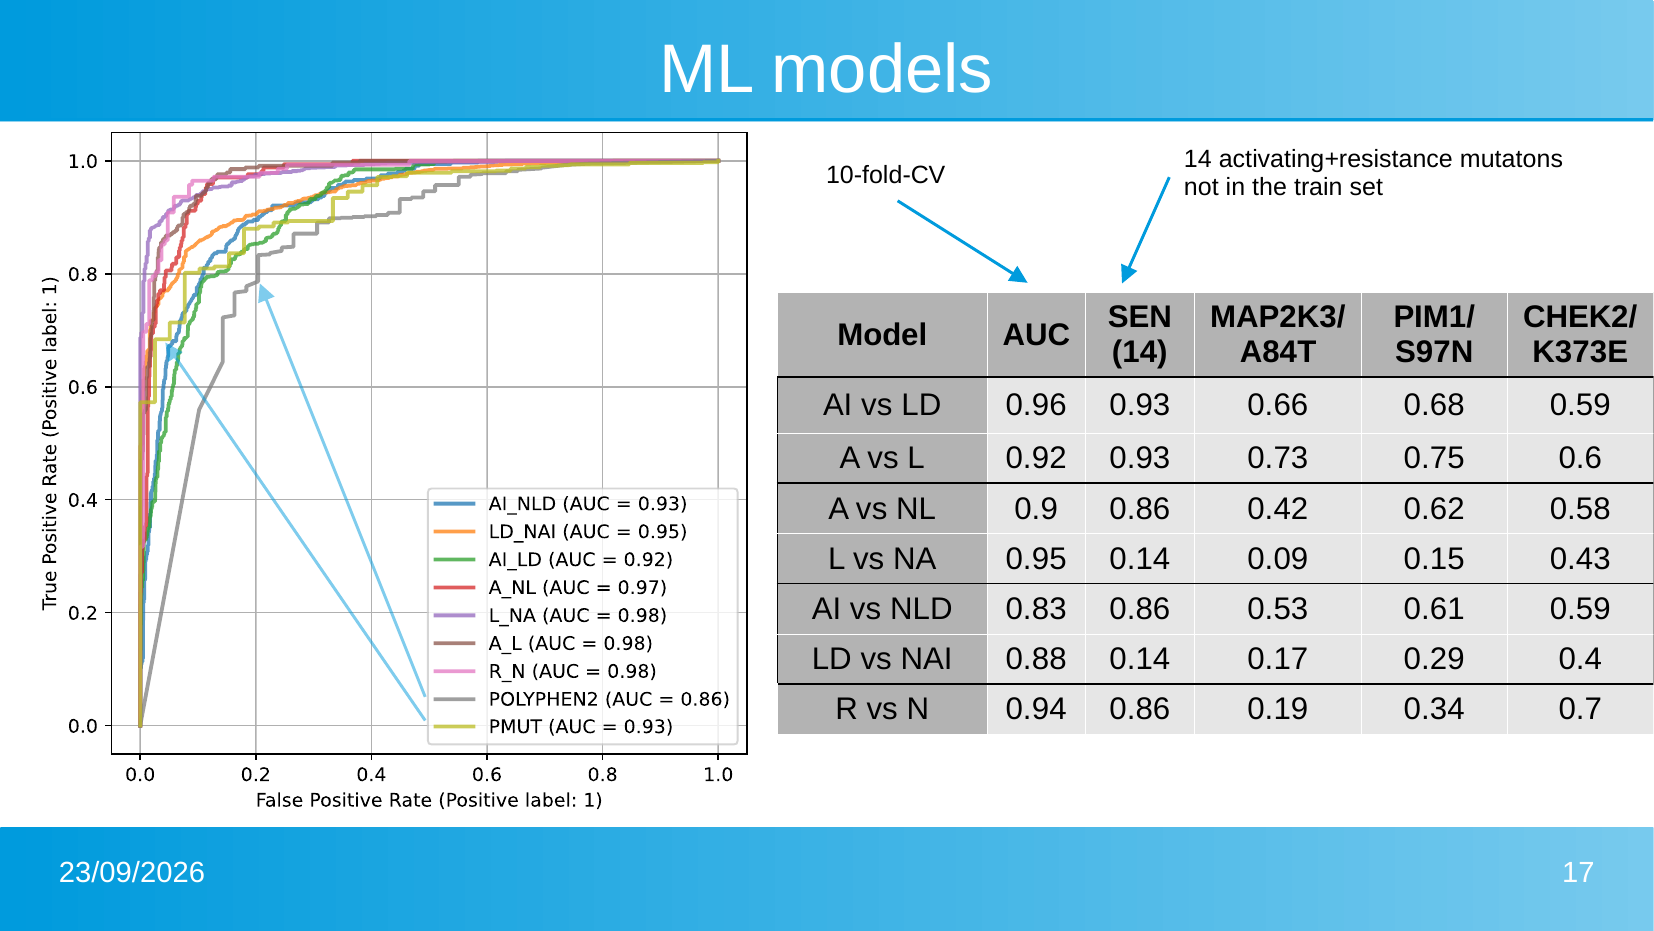

# ML models
14 activating+resistance mutatons
not in the train set
10-fold-CV
| Model | AUC | SEN (14) | MAP2K3/A84T | PIM1/S97N | CHEK2/K373E |
| --- | --- | --- | --- | --- | --- |
| AI vs LD | 0.96 | 0.93 | 0.66 | 0.68 | 0.59 |
| A vs L | 0.92 | 0.93 | 0.73 | 0.75 | 0.6 |
| A vs NL | 0.9 | 0.86 | 0.42 | 0.62 | 0.58 |
| L vs NA | 0.95 | 0.14 | 0.09 | 0.15 | 0.43 |
| AI vs NLD | 0.83 | 0.86 | 0.53 | 0.61 | 0.59 |
| LD vs NAI | 0.88 | 0.14 | 0.17 | 0.29 | 0.4 |
| R vs N | 0.94 | 0.86 | 0.19 | 0.34 | 0.7 |
17